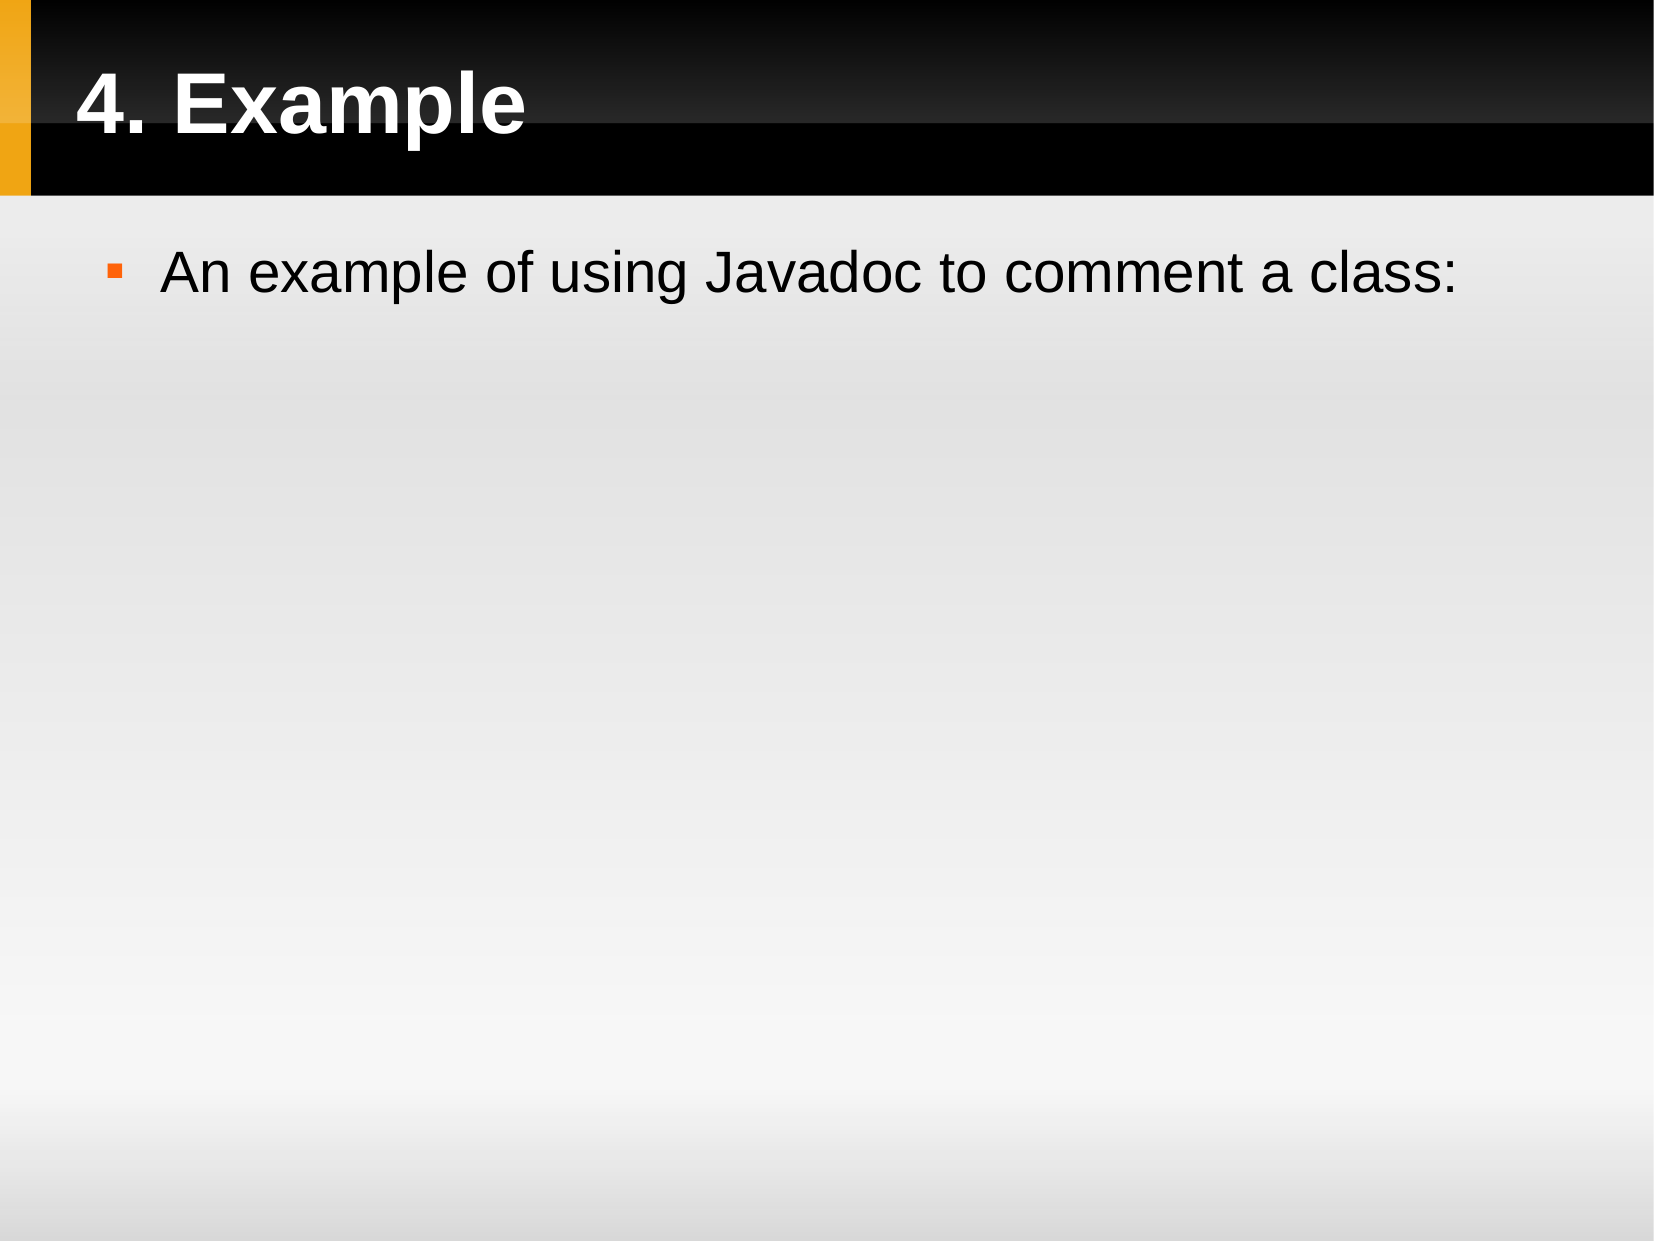

# 4. Example
An example of using Javadoc to comment a class: